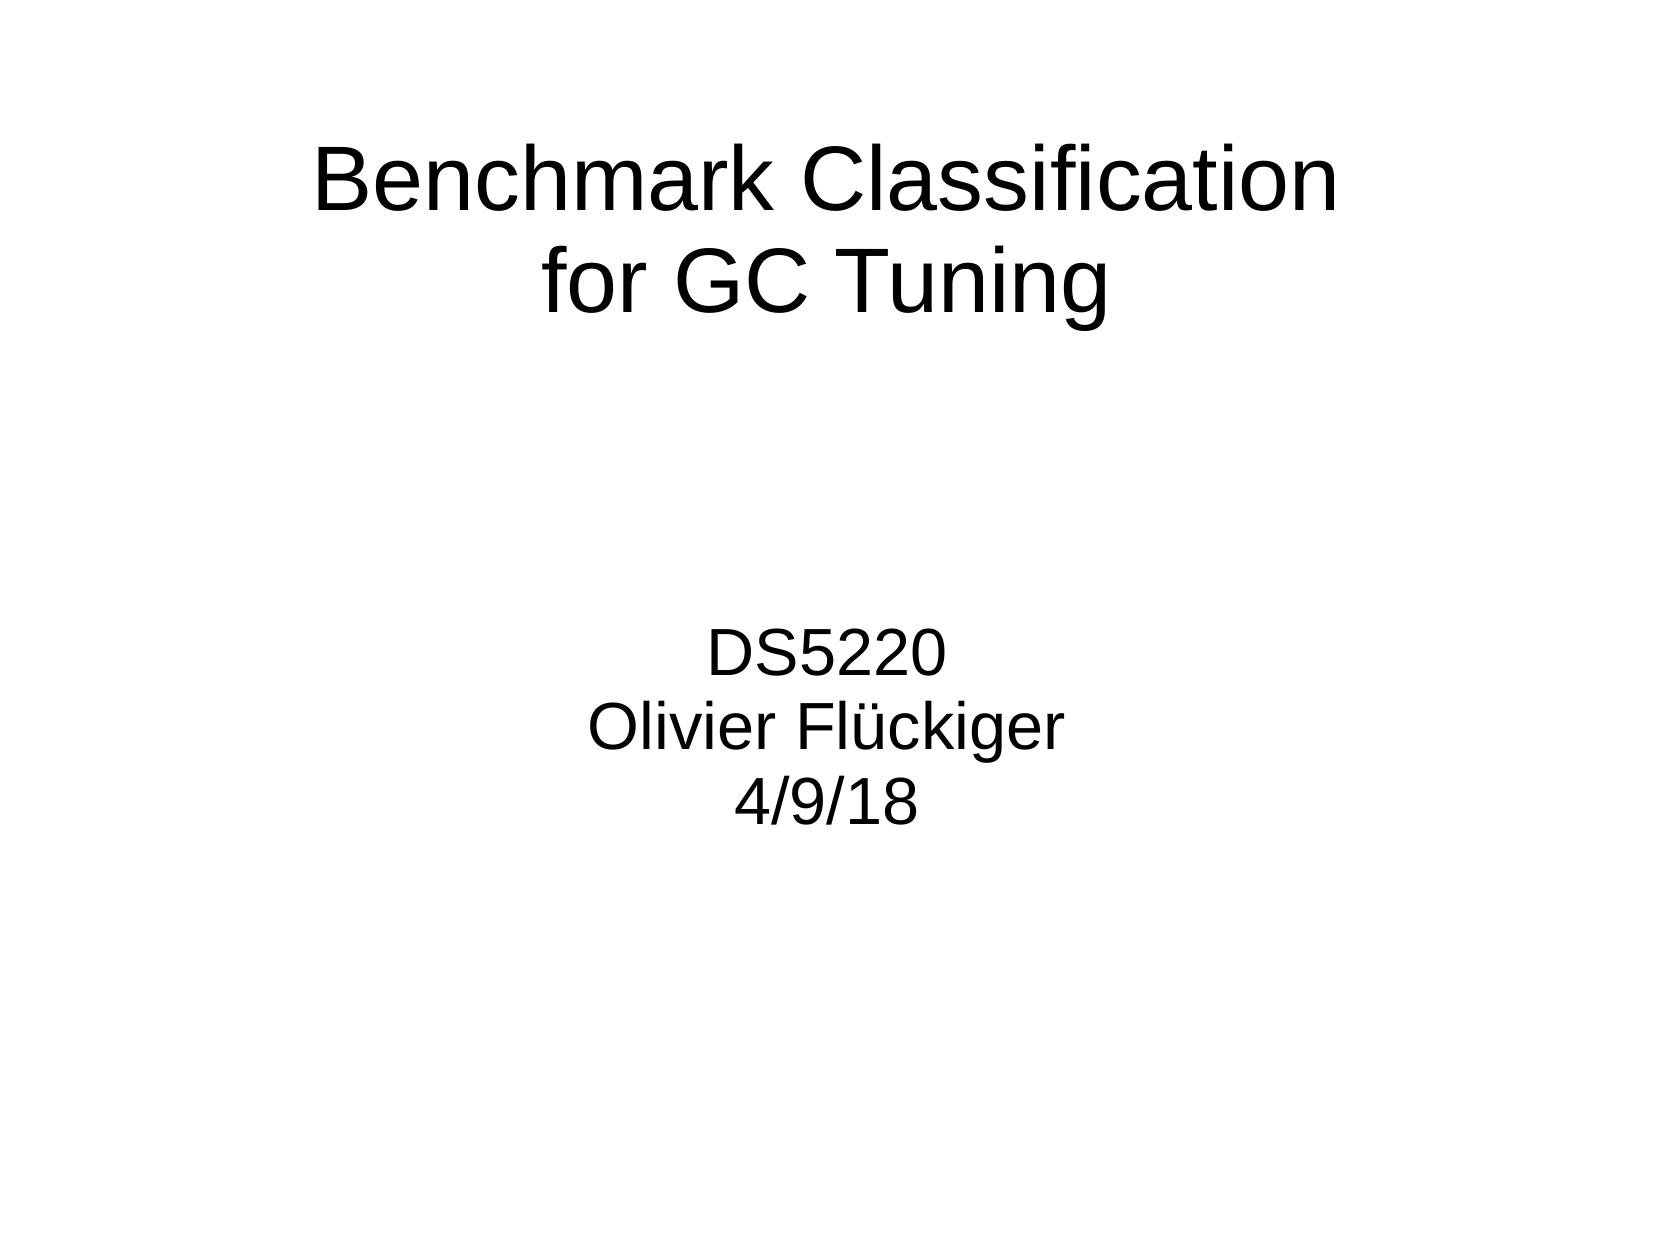

# Benchmark Classification for GC Tuning
DS5220
Olivier Flückiger
4/9/18